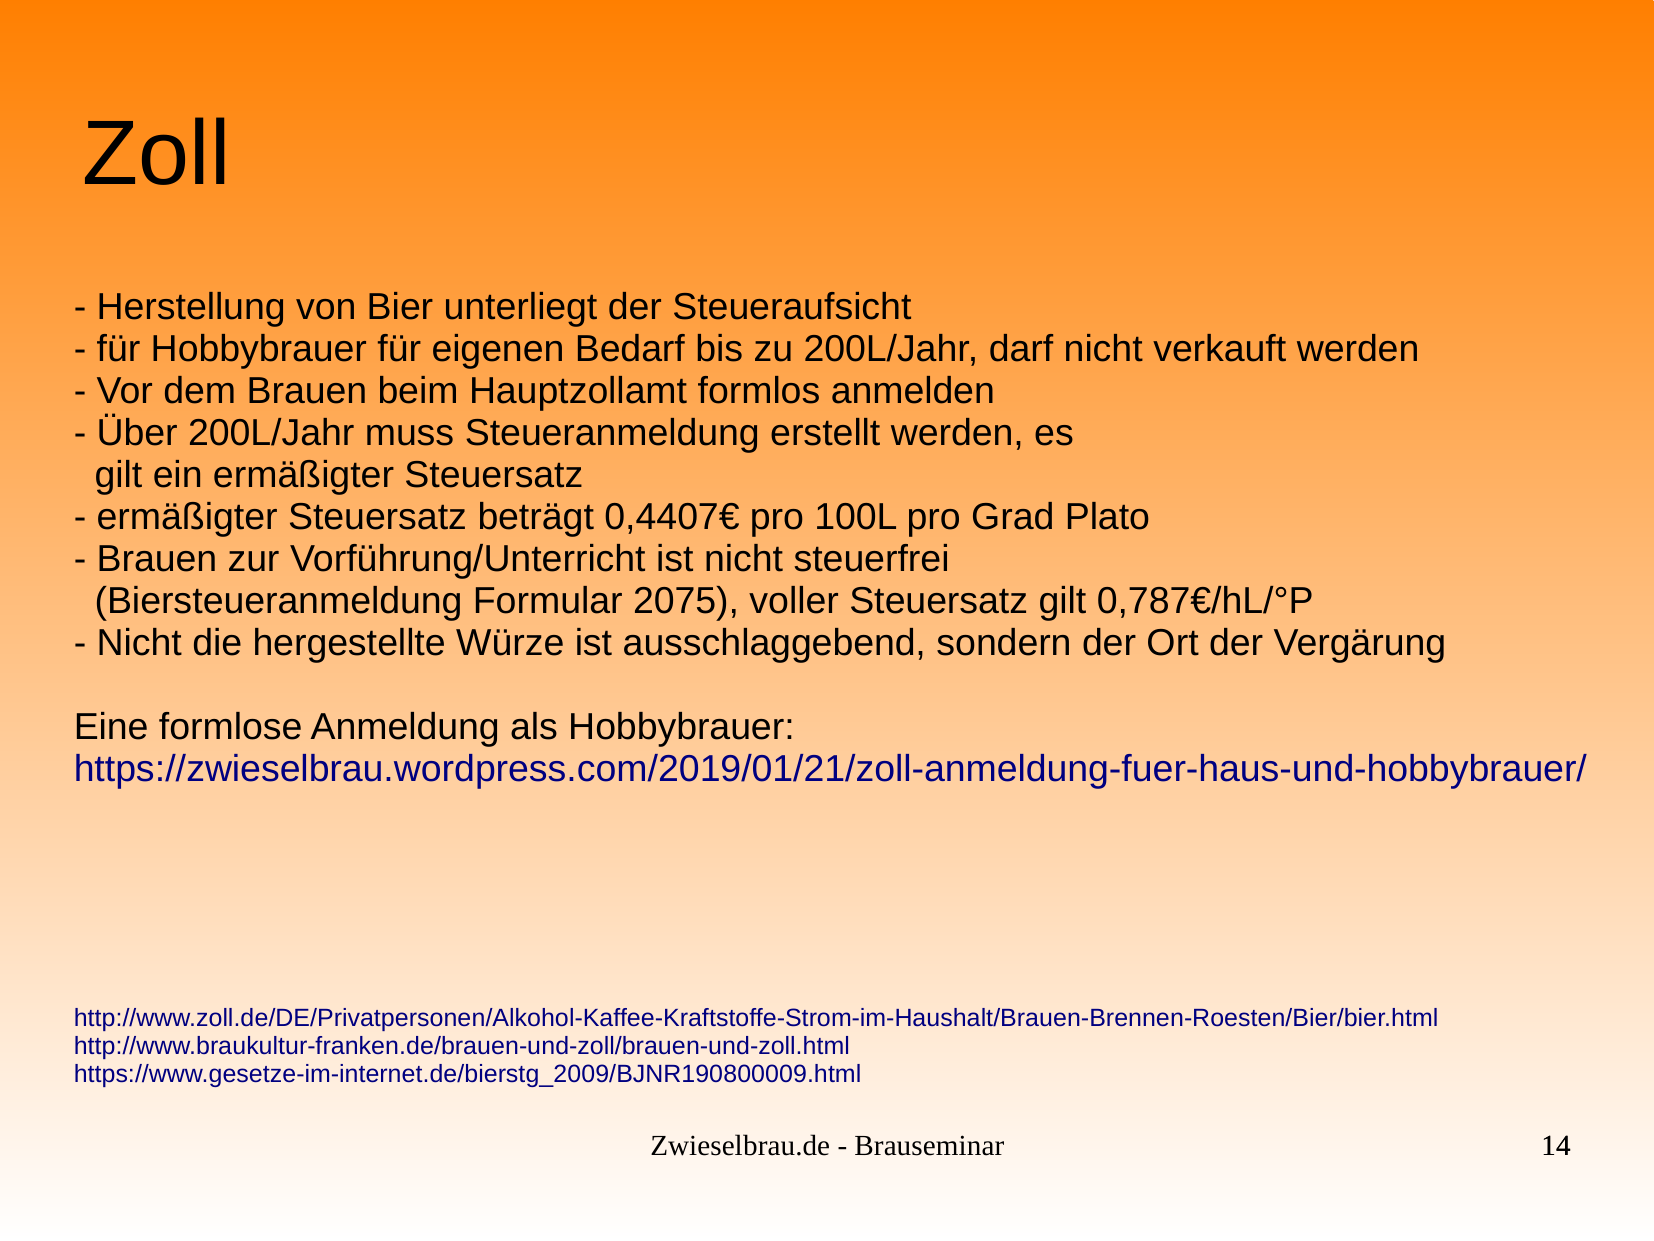

# Zoll
- Herstellung von Bier unterliegt der Steueraufsicht
- für Hobbybrauer für eigenen Bedarf bis zu 200L/Jahr, darf nicht verkauft werden
- Vor dem Brauen beim Hauptzollamt formlos anmelden
- Über 200L/Jahr muss Steueranmeldung erstellt werden, es
 gilt ein ermäßigter Steuersatz
- ermäßigter Steuersatz beträgt 0,4407€ pro 100L pro Grad Plato
- Brauen zur Vorführung/Unterricht ist nicht steuerfrei
 (Biersteueranmeldung Formular 2075), voller Steuersatz gilt 0,787€/hL/°P
- Nicht die hergestellte Würze ist ausschlaggebend, sondern der Ort der Vergärung
Eine formlose Anmeldung als Hobbybrauer:
https://zwieselbrau.wordpress.com/2019/01/21/zoll-anmeldung-fuer-haus-und-hobbybrauer/
http://www.zoll.de/DE/Privatpersonen/Alkohol-Kaffee-Kraftstoffe-Strom-im-Haushalt/Brauen-Brennen-Roesten/Bier/bier.html
http://www.braukultur-franken.de/brauen-und-zoll/brauen-und-zoll.html
https://www.gesetze-im-internet.de/bierstg_2009/BJNR190800009.html
Zwieselbrau.de - Brauseminar
14